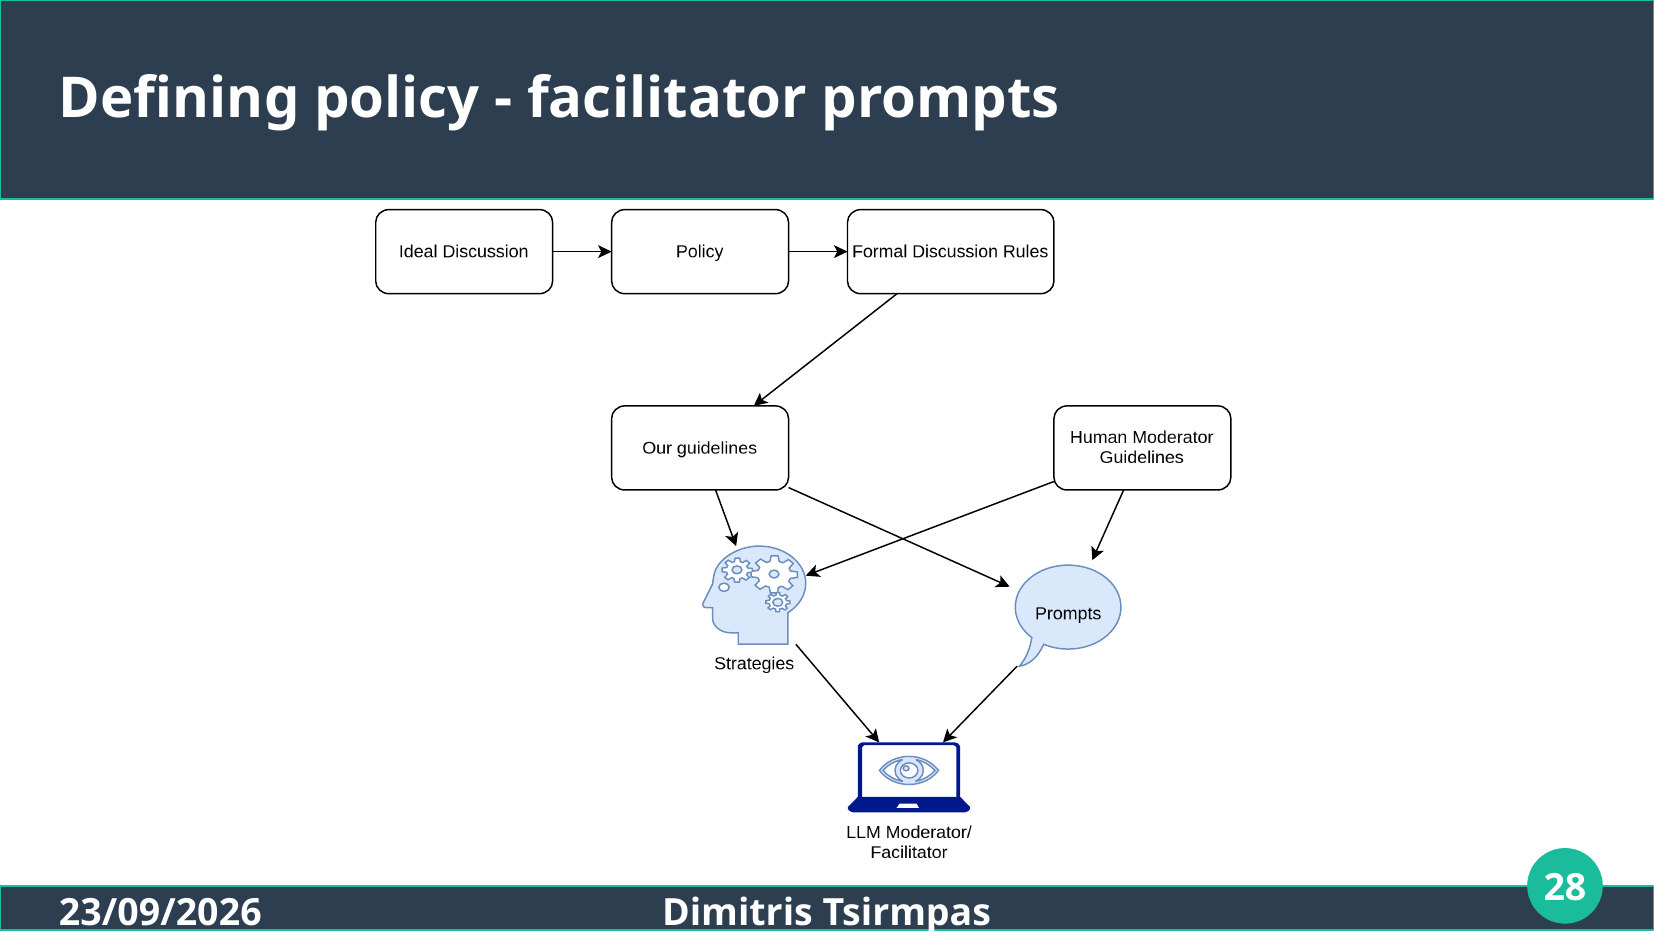

# Defining policy - facilitator prompts
28
Dimitris Tsirmpas